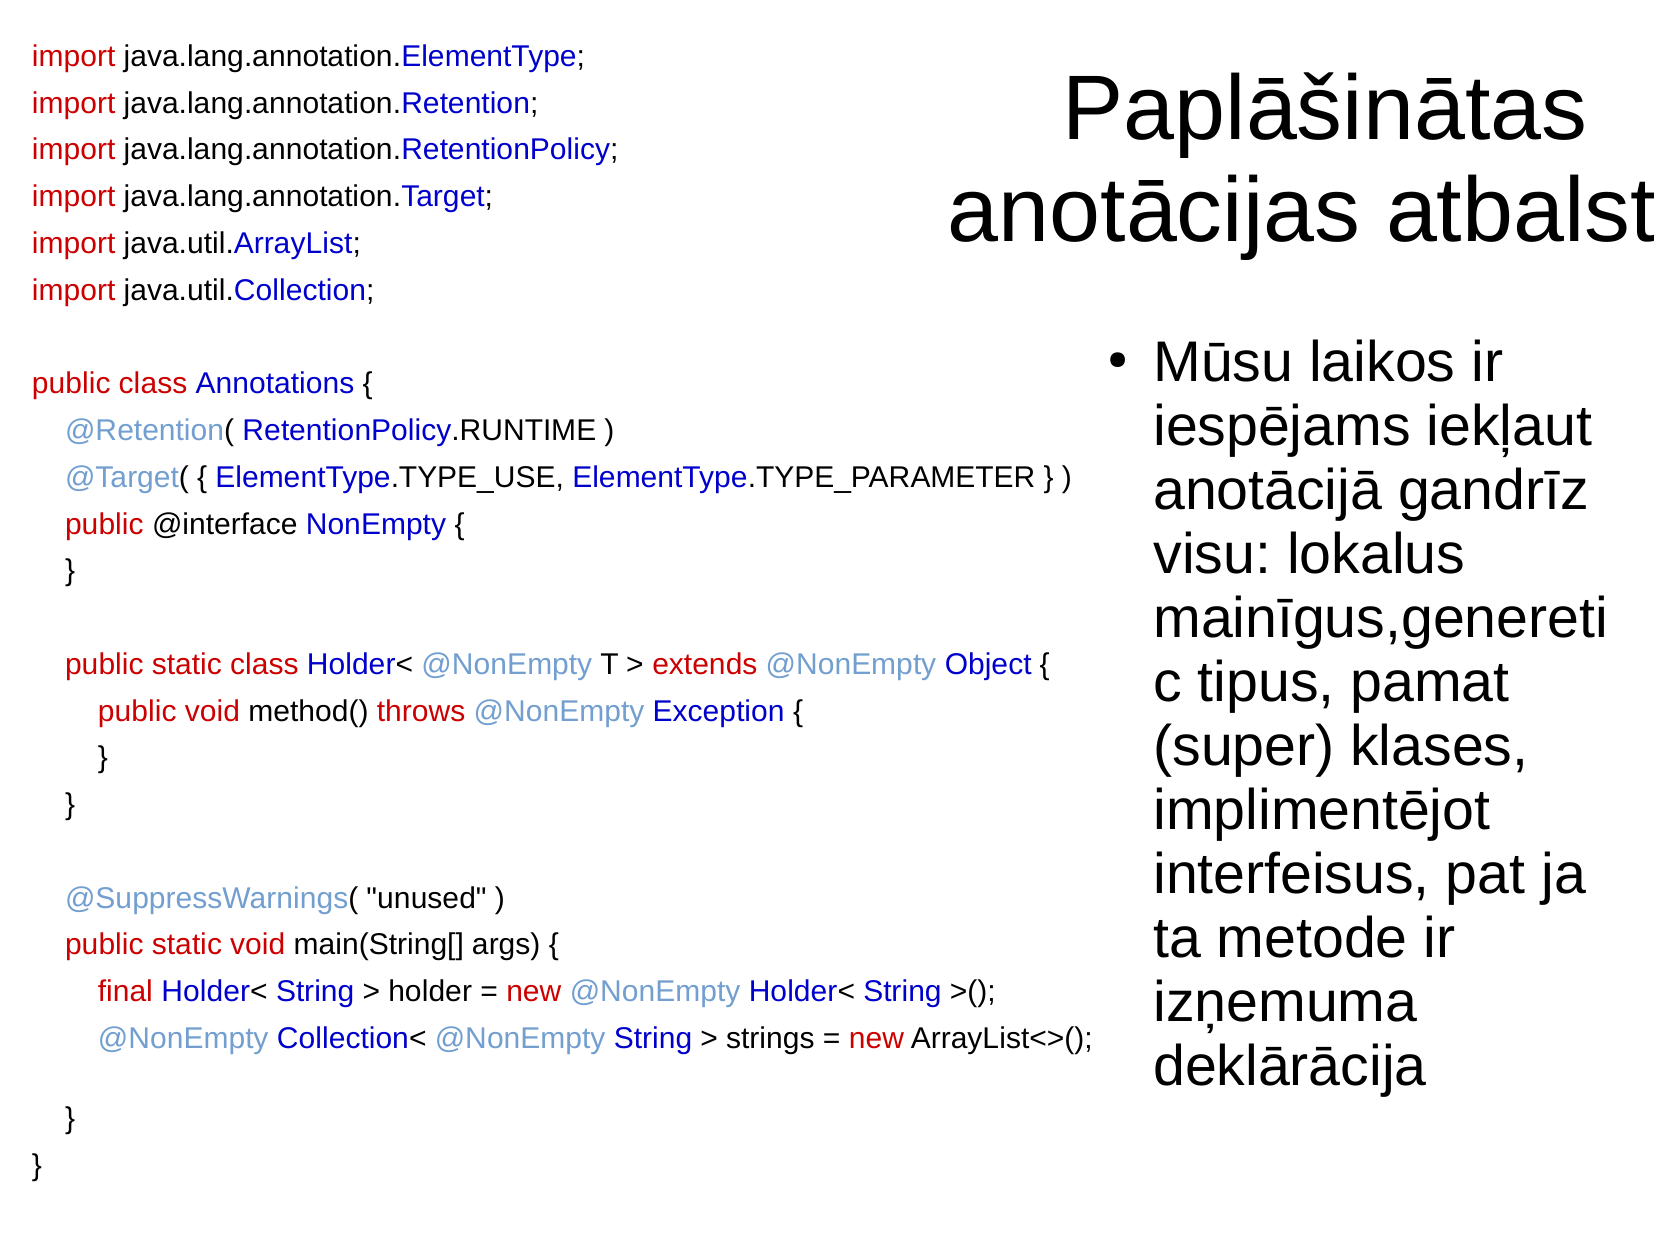

# Paplāšinātas anotācijas atbalsts
import java.lang.annotation.ElementType;
import java.lang.annotation.Retention;
import java.lang.annotation.RetentionPolicy;
import java.lang.annotation.Target;
import java.util.ArrayList;
import java.util.Collection;
public class Annotations {
 @Retention( RetentionPolicy.RUNTIME )
 @Target( { ElementType.TYPE_USE, ElementType.TYPE_PARAMETER } )
 public @interface NonEmpty {
 }
 public static class Holder< @NonEmpty T > extends @NonEmpty Object {
 public void method() throws @NonEmpty Exception {
 }
 }
 @SuppressWarnings( "unused" )
 public static void main(String[] args) {
 final Holder< String > holder = new @NonEmpty Holder< String >();
 @NonEmpty Collection< @NonEmpty String > strings = new ArrayList<>();
 }
}
Mūsu laikos ir iespējams iekļaut anotācijā gandrīz visu: lokalus mainīgus,generetic tipus, pamat (super) klases, implimentējot interfeisus, pat ja ta metode ir izņemuma deklārācija